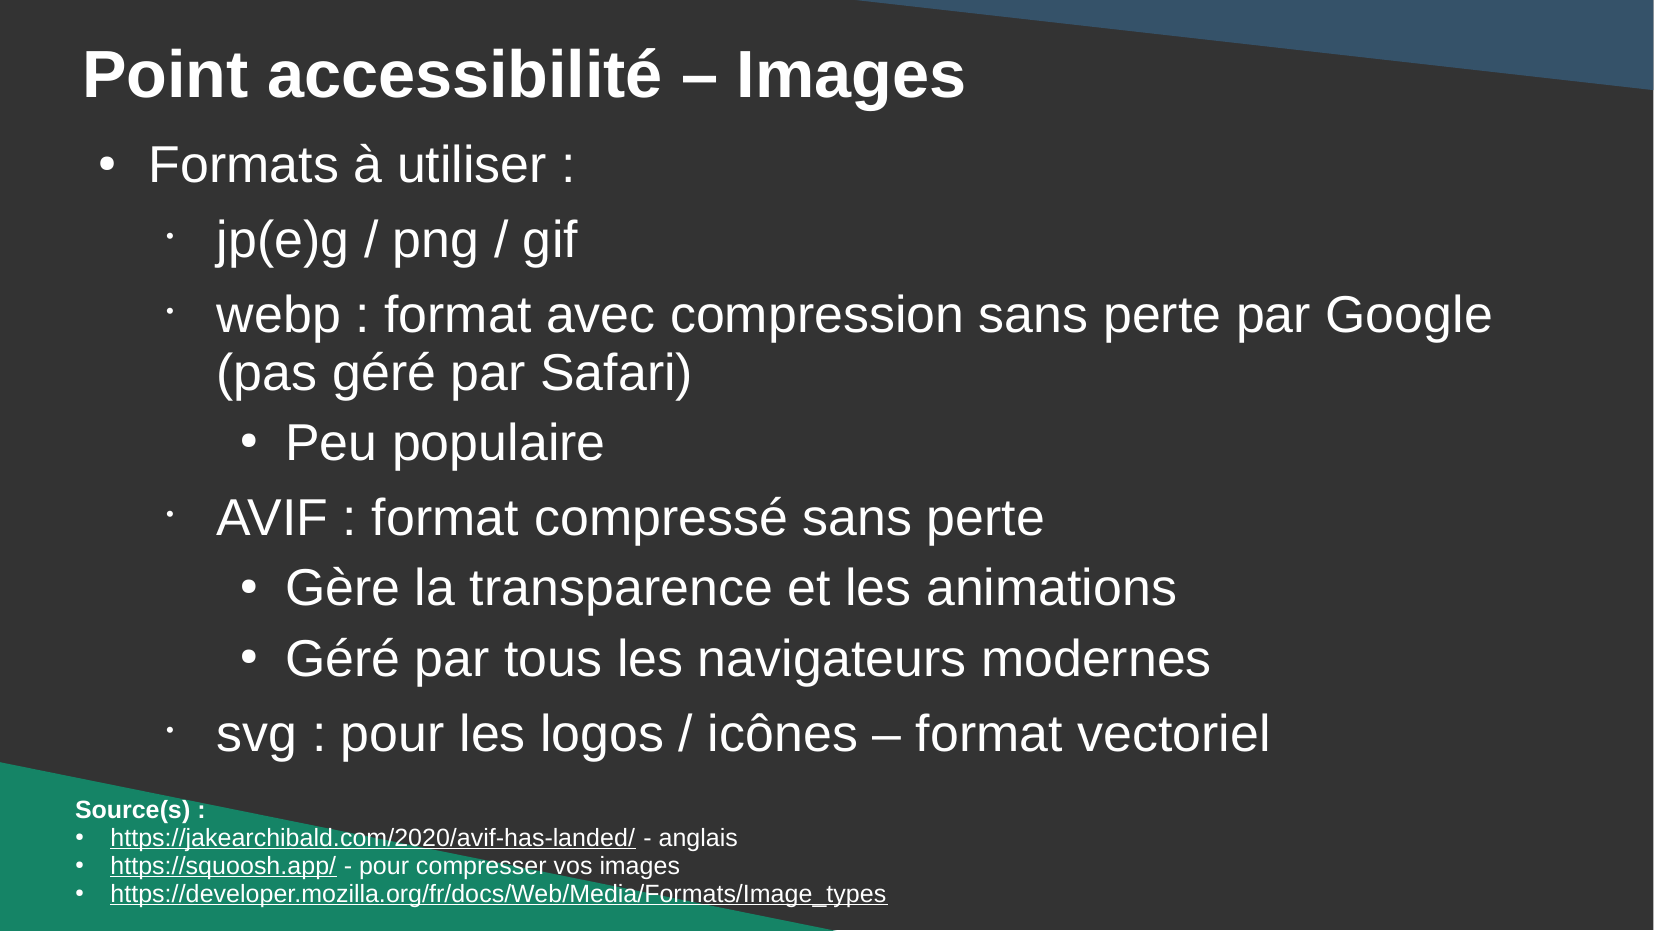

# Point accessibilité – Images
Formats à utiliser :
jp(e)g / png / gif
webp : format avec compression sans perte par Google (pas géré par Safari)
Peu populaire
AVIF : format compressé sans perte
Gère la transparence et les animations
Géré par tous les navigateurs modernes
svg : pour les logos / icônes – format vectoriel
Source(s) :
https://jakearchibald.com/2020/avif-has-landed/ - anglais
https://squoosh.app/ - pour compresser vos images
https://developer.mozilla.org/fr/docs/Web/Media/Formats/Image_types